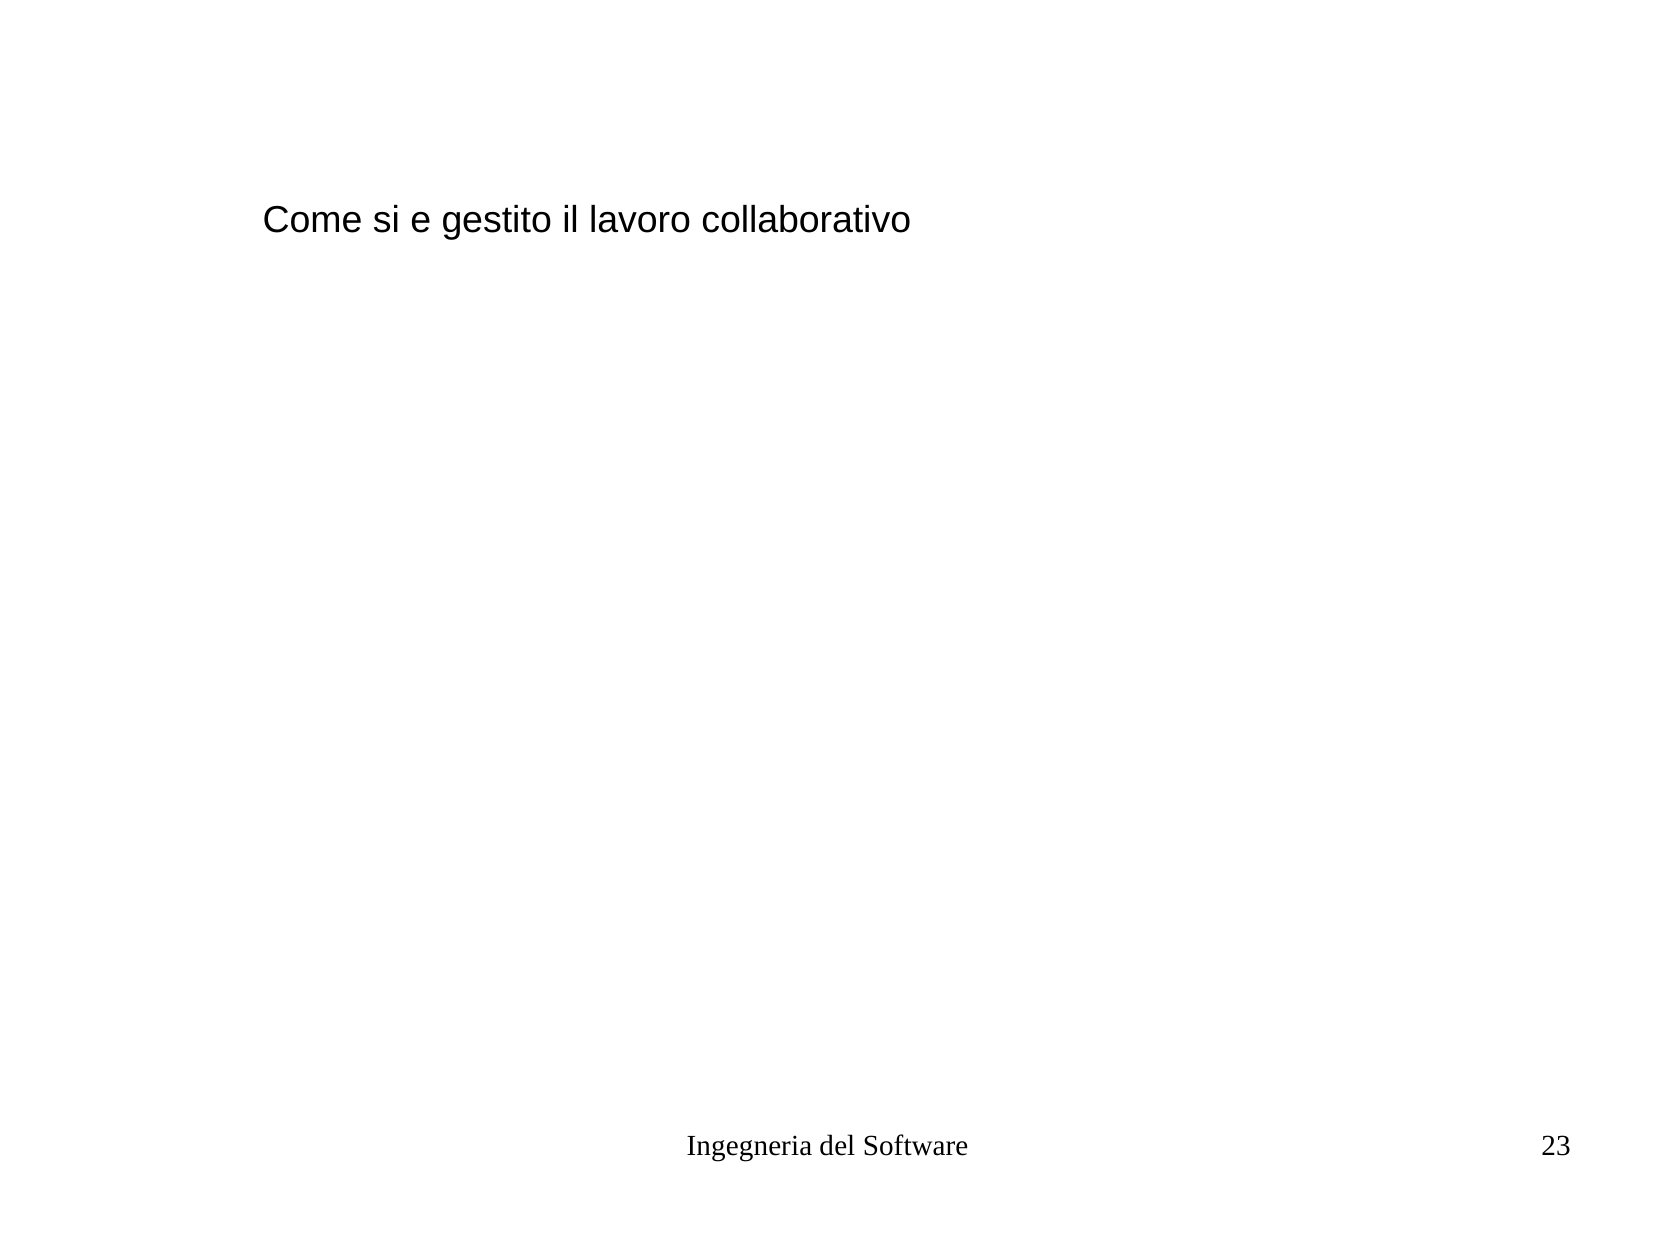

Come si e gestito il lavoro collaborativo
Ingegneria del Software
23